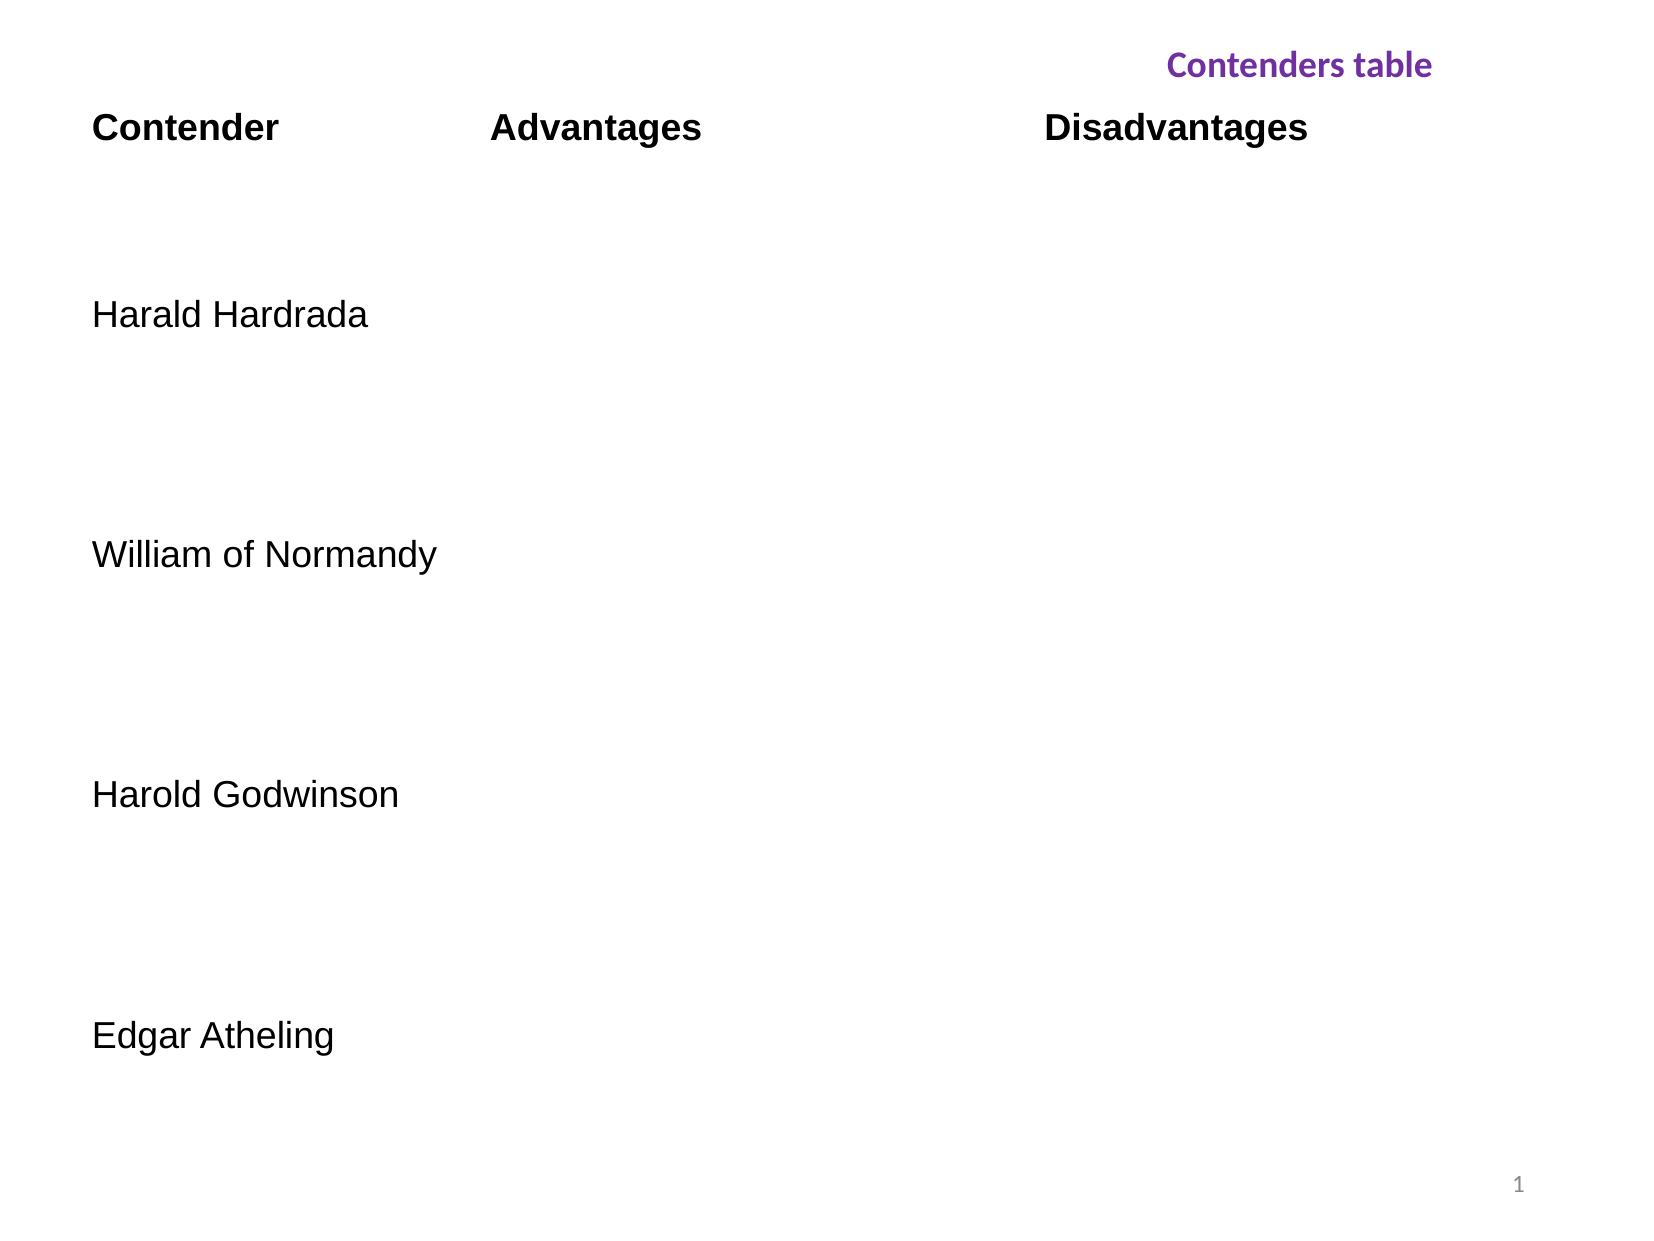

Contenders table
| Contender | Advantages | Disadvantages |
| --- | --- | --- |
| Harald Hardrada | | |
| William of Normandy | | |
| Harold Godwinson | | |
| Edgar Atheling | | |